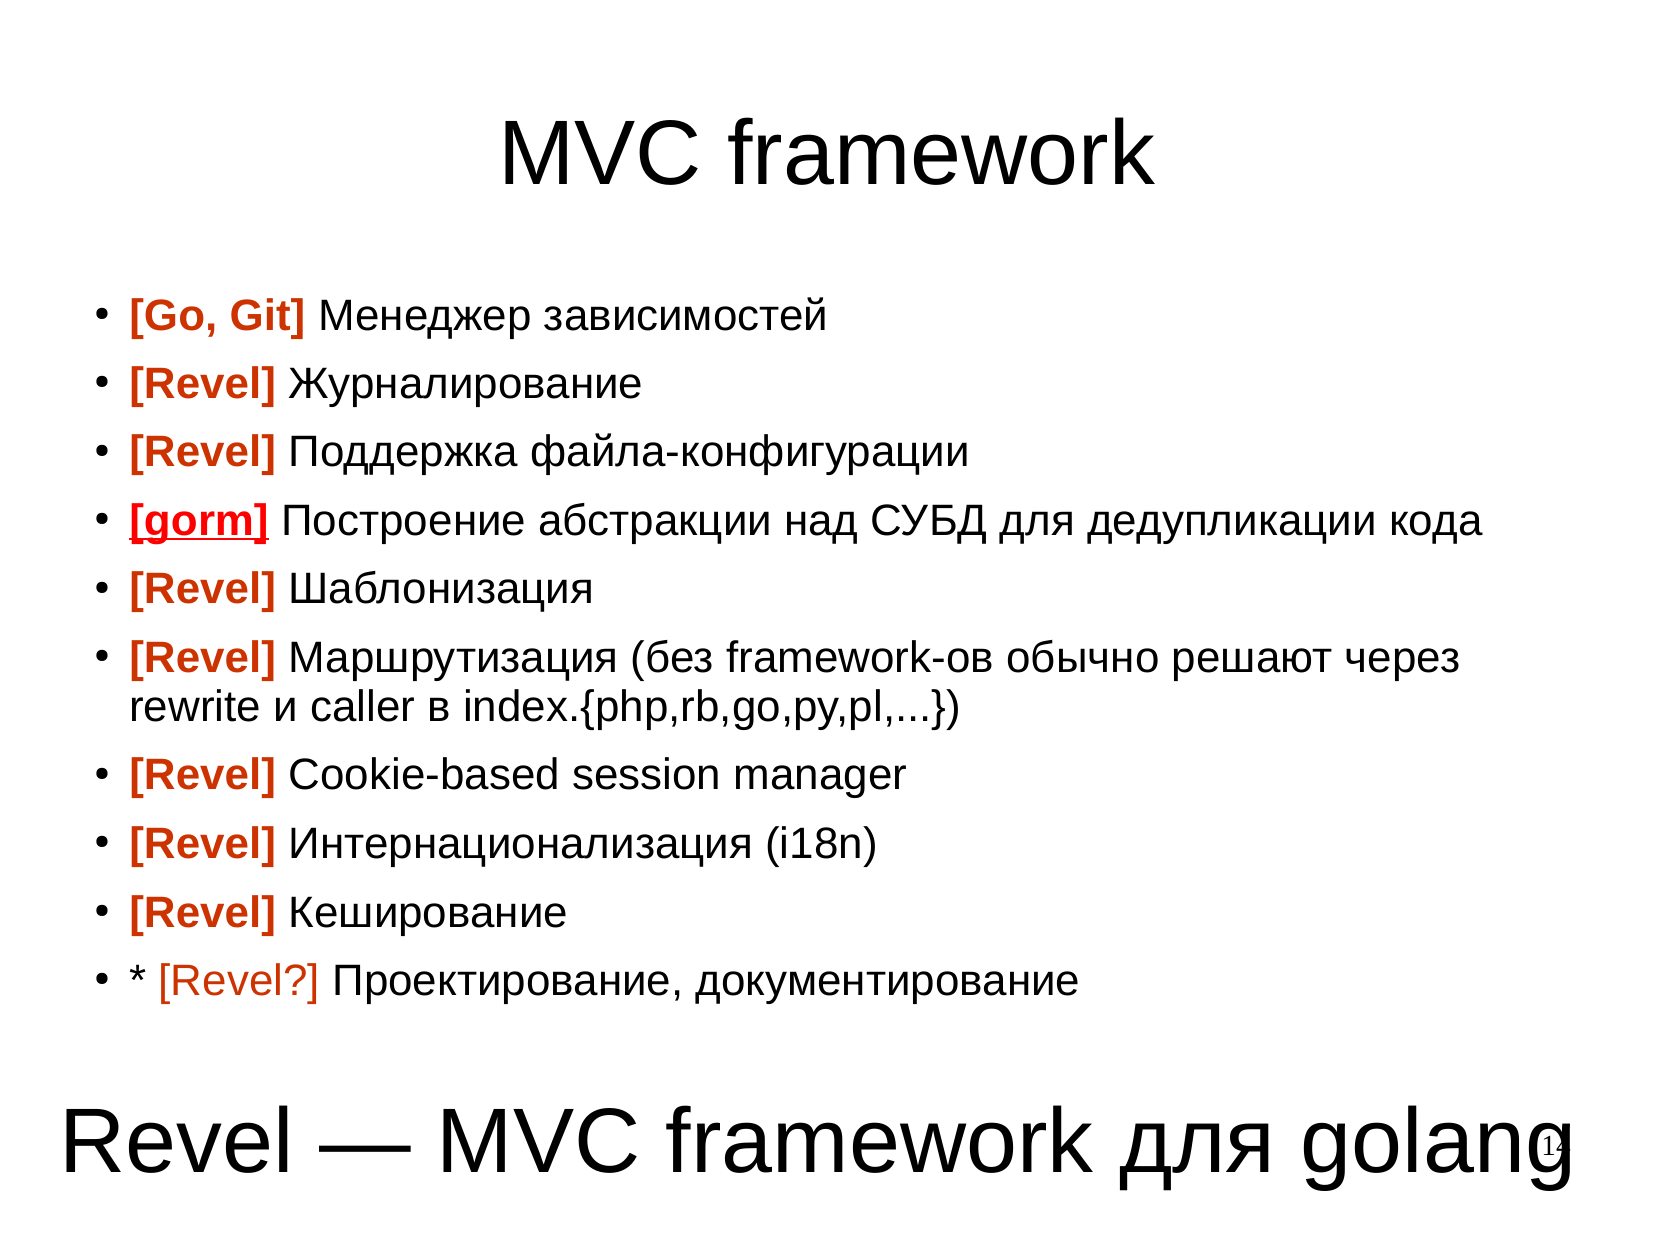

MVC framework
# [Go, Git] Менеджер зависимостей
[Revel] Журналирование
[Revel] Поддержка файла-конфигурации
[gorm] Построение абстракции над СУБД для дедупликации кода
[Revel] Шаблонизация
[Revel] Маршрутизация (без framework-ов обычно решают через rewrite и caller в index.{php,rb,go,py,pl,...})
[Revel] Cookie-based session manager
[Revel] Интернационализация (i18n)
[Revel] Кеширование
* [Revel?] Проектирование, документирование
Revel — MVC framework для golang
14